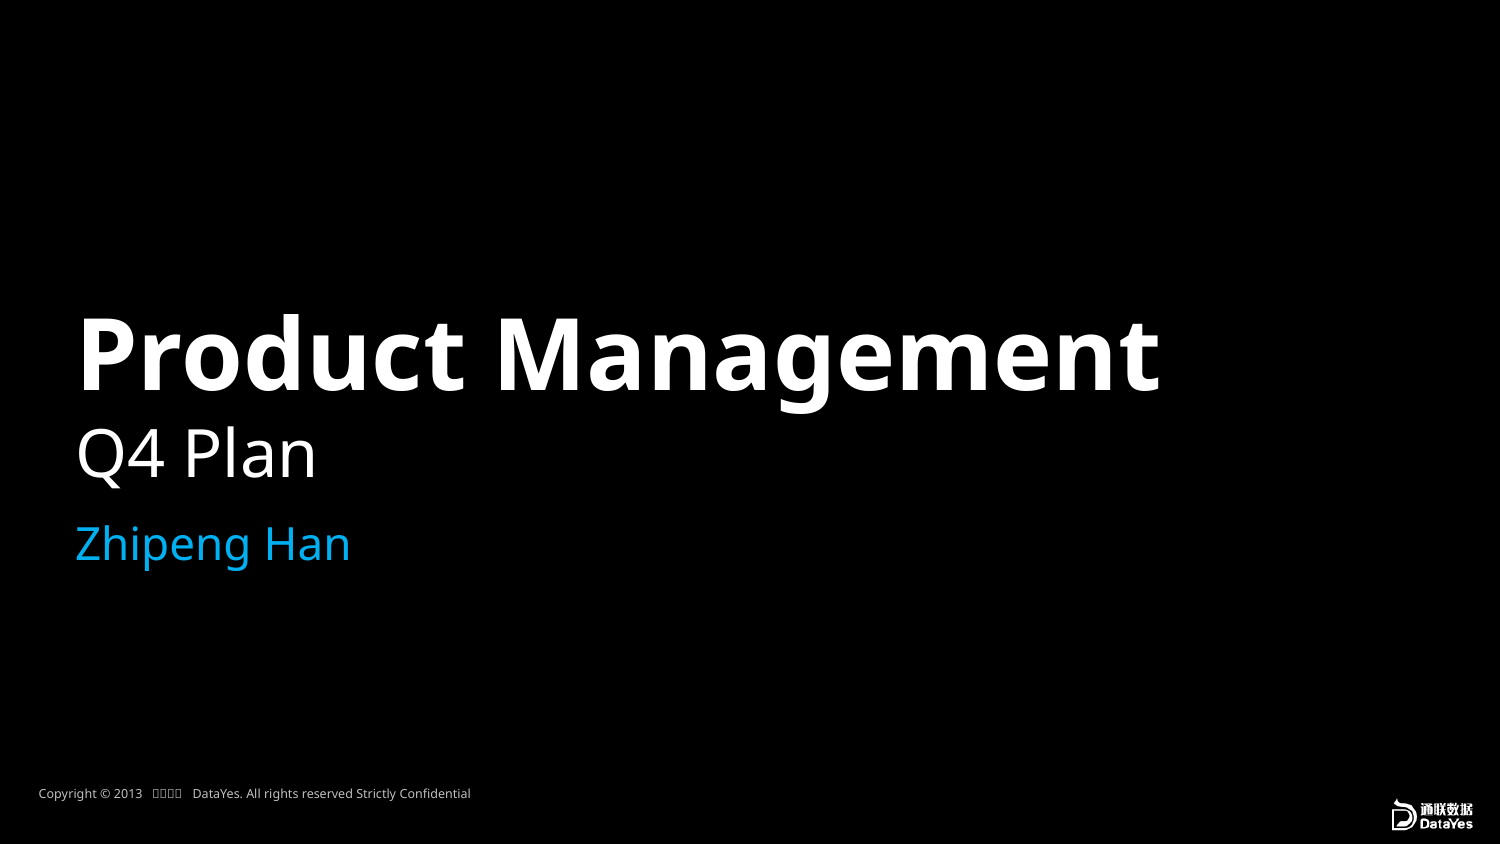

Product Management
Q4 Plan
# Zhipeng Han